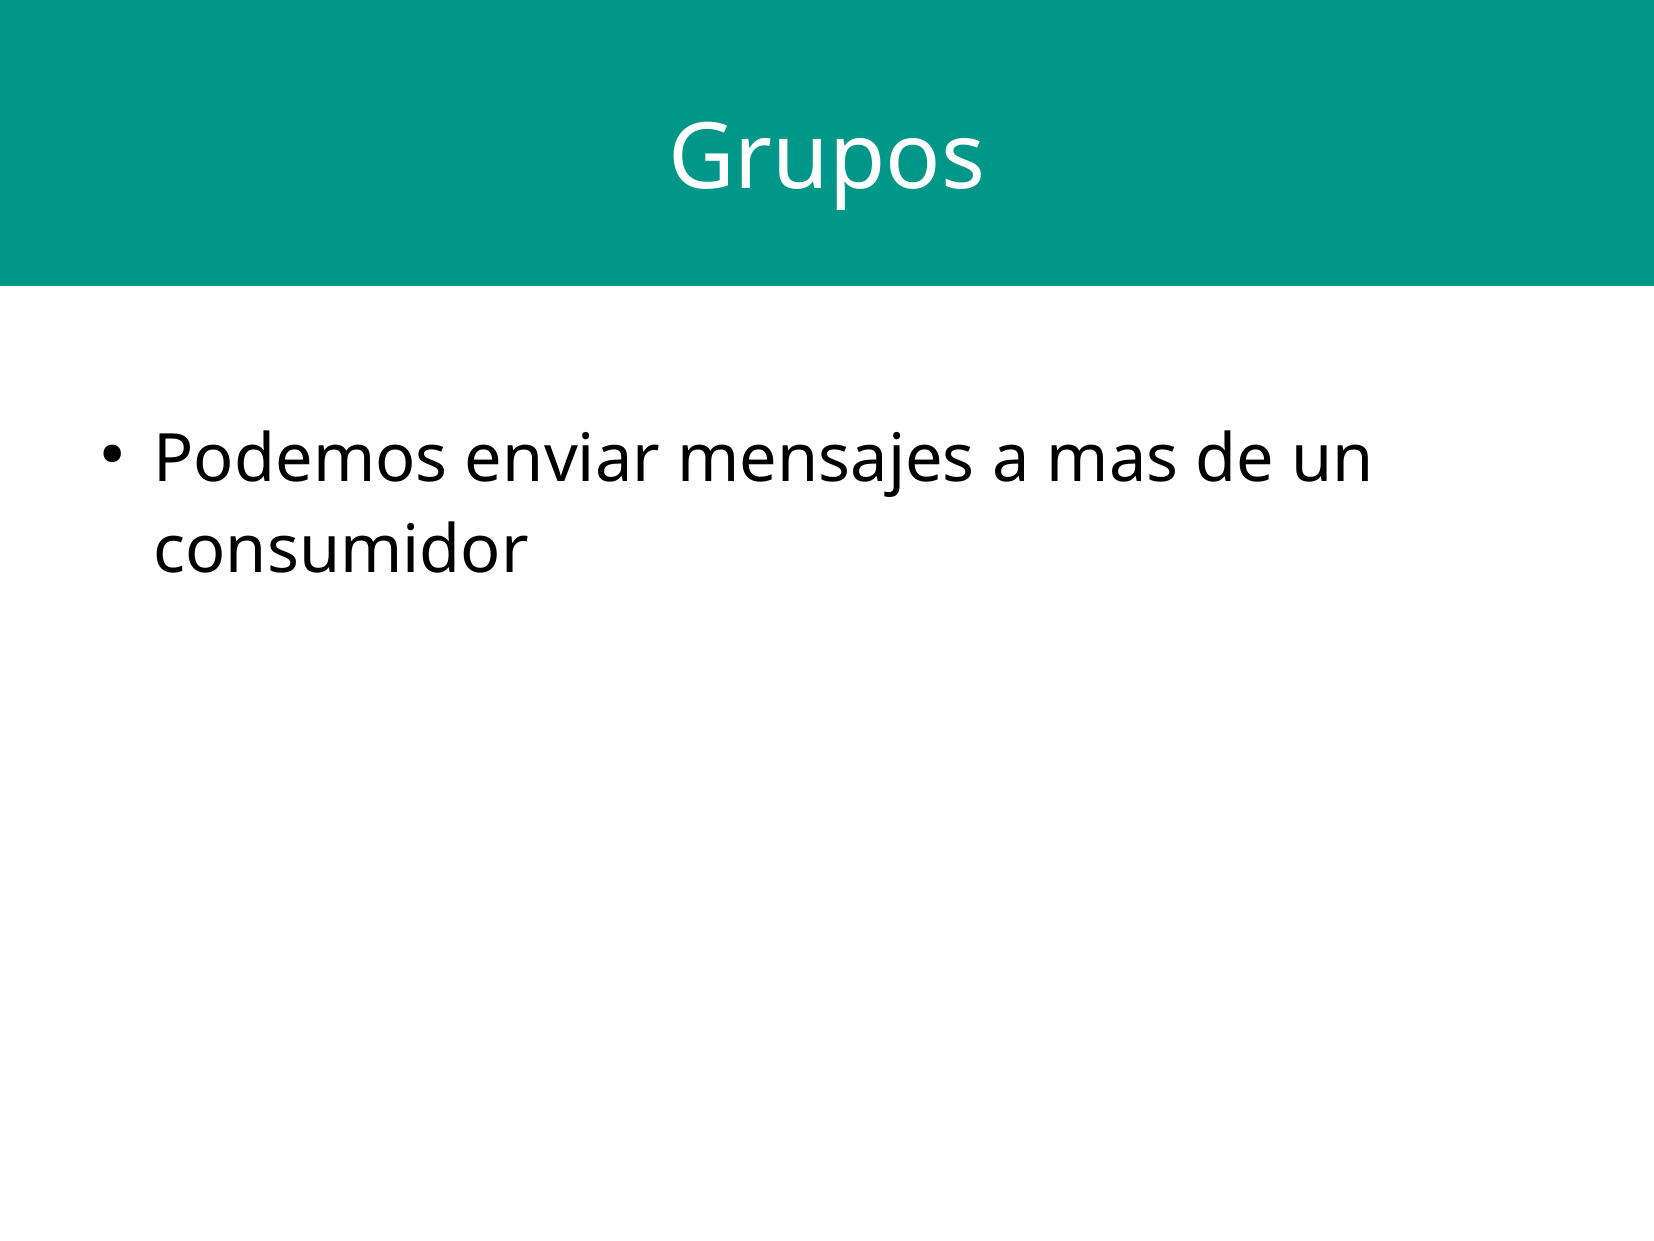

# Grupos
Podemos enviar mensajes a mas de un consumidor